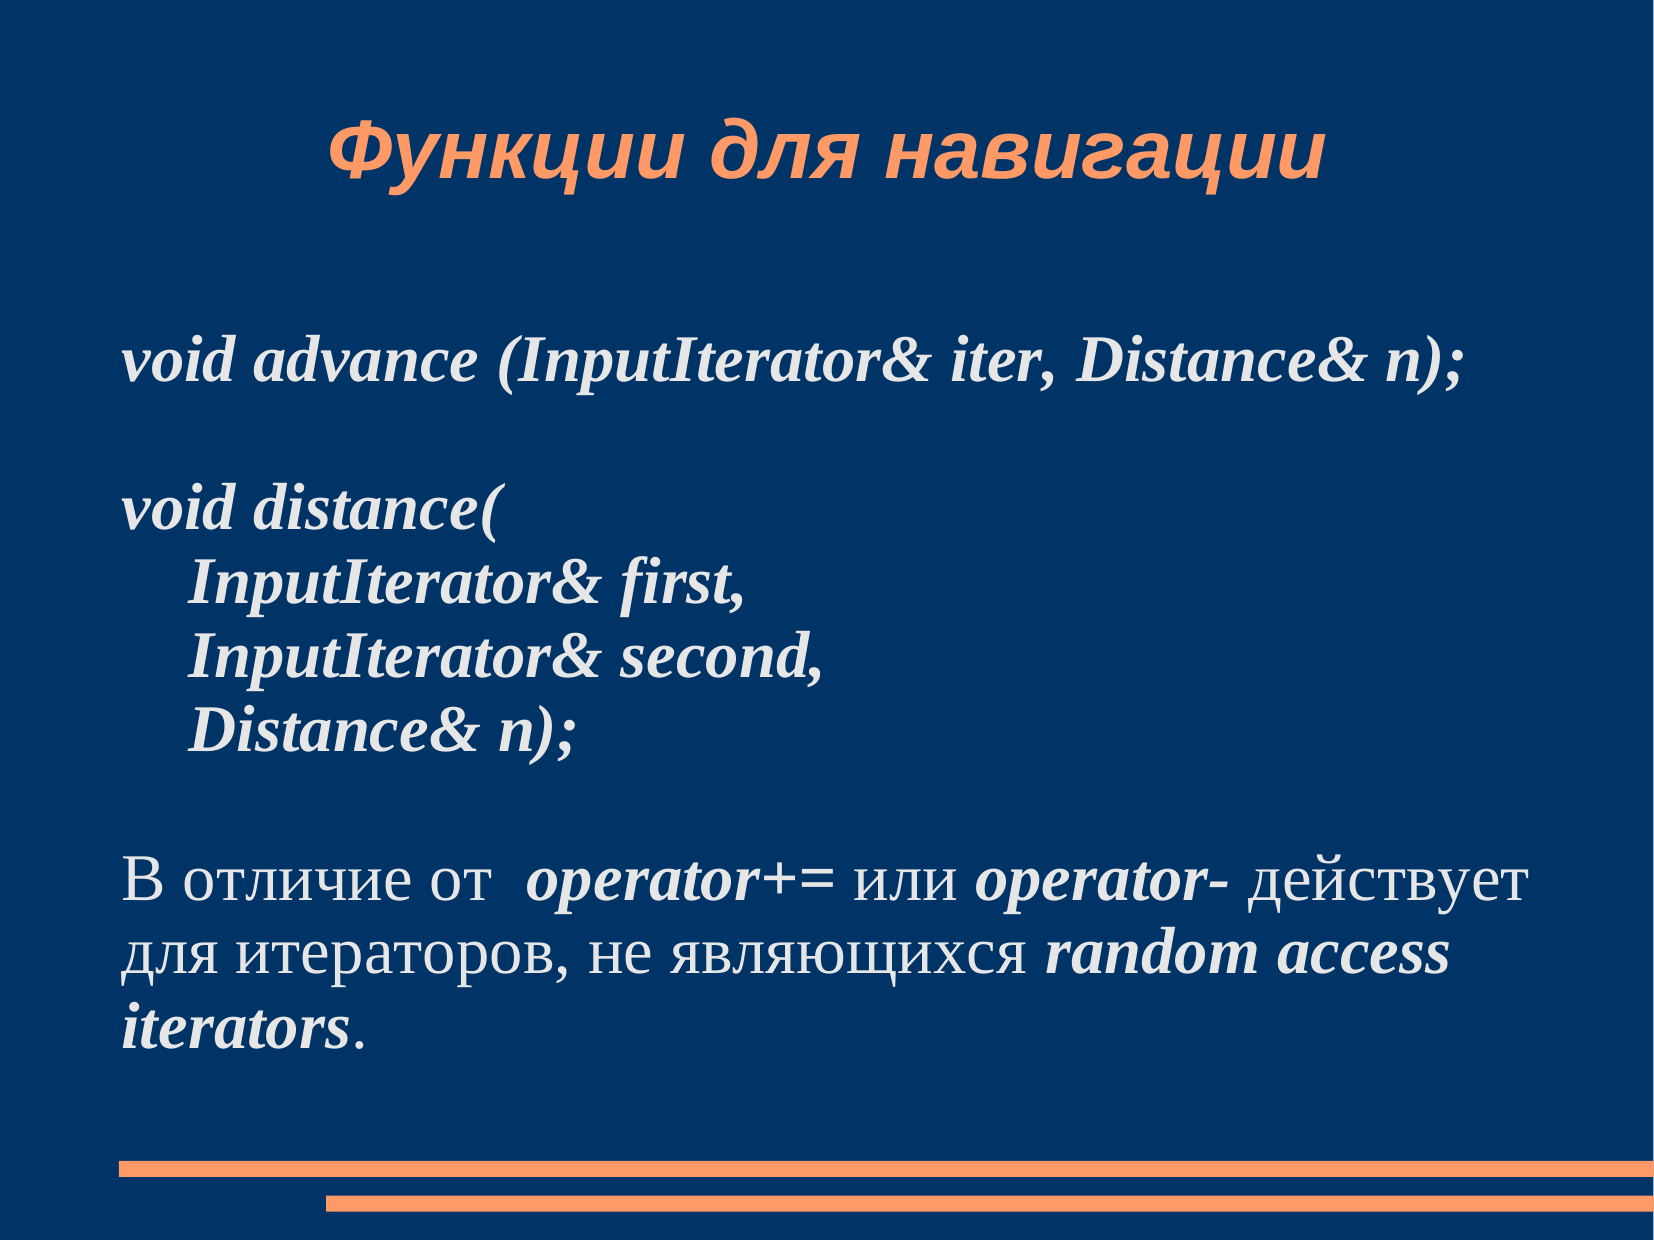

# Функции для навигации
void advance (InputIterator& iter, Distance& n);
void distance(
 InputIterator& first,
 InputIterator& second,
 Distance& n);
В отличие от operator+= или operator- действует для итераторов, не являющихся random access iterators.